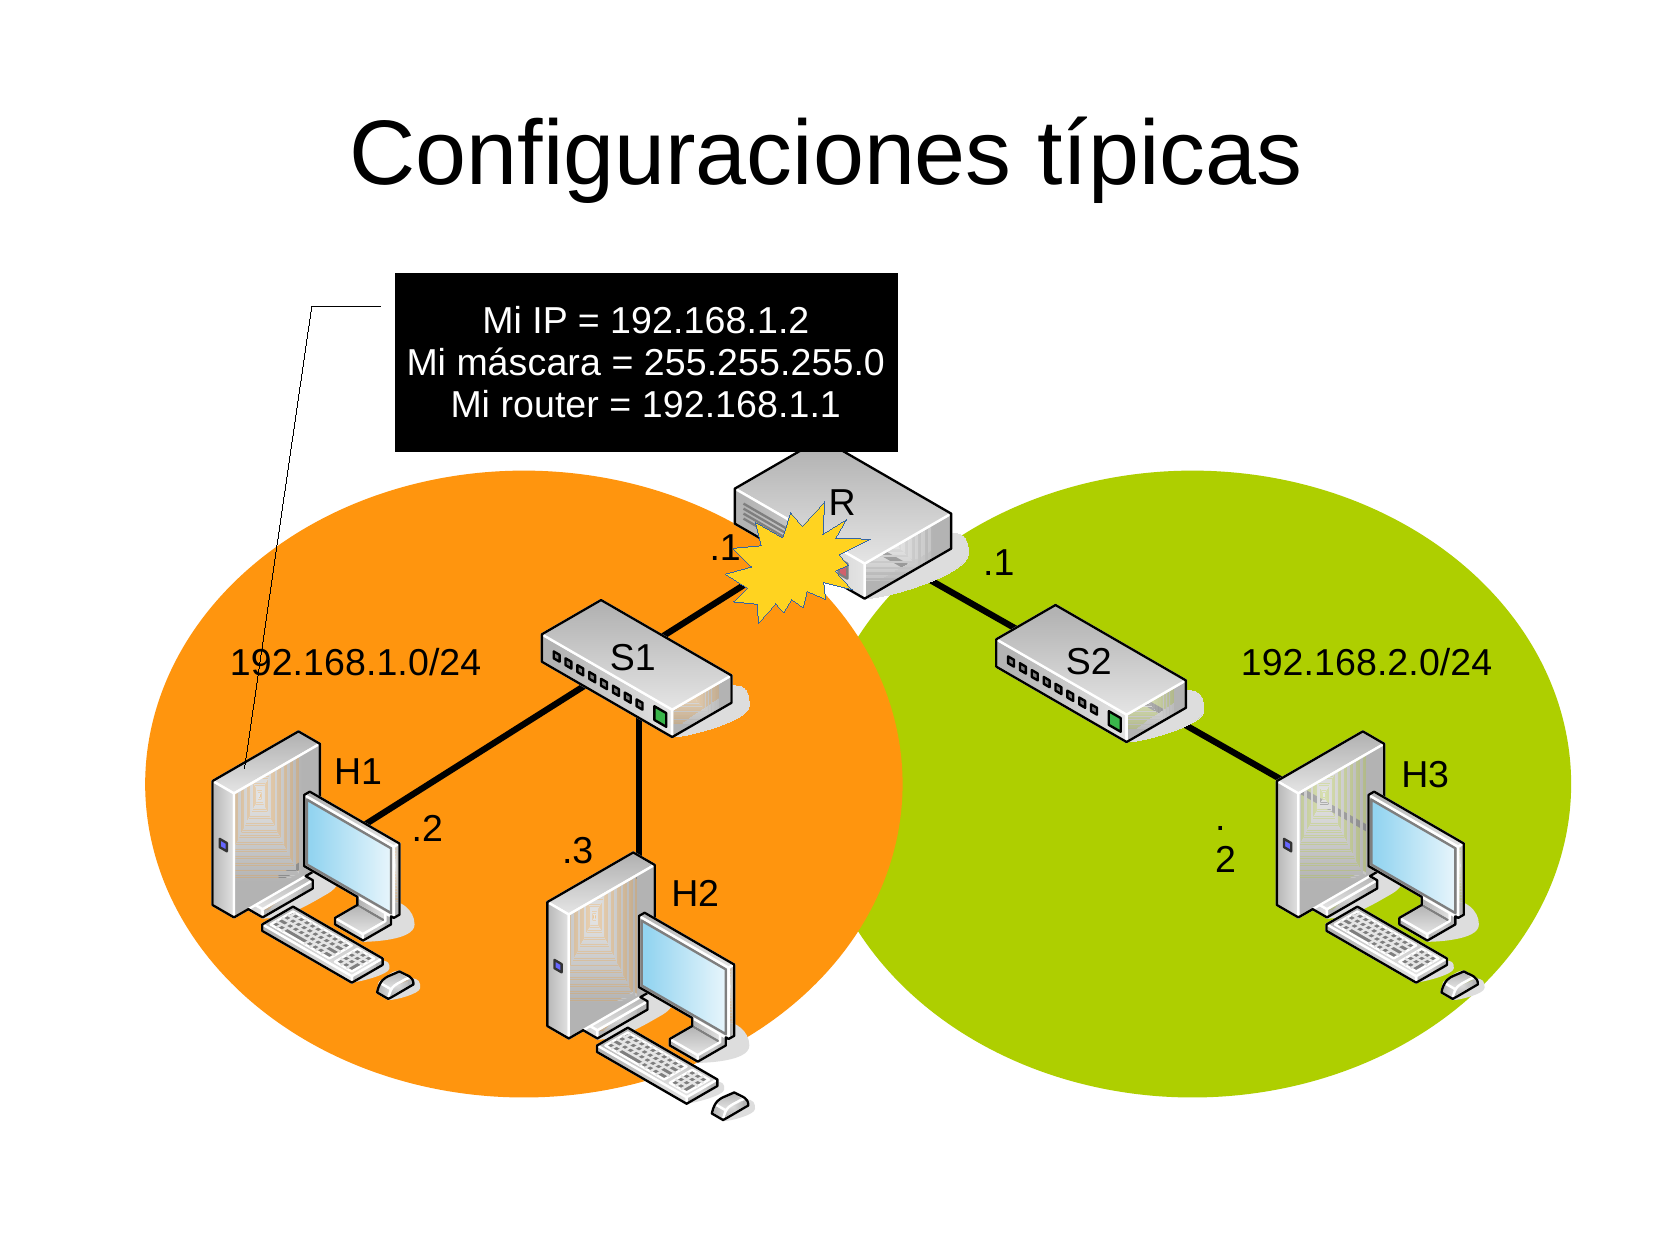

# Configuraciones típicas
Mi IP = 192.168.1.2
Mi máscara = 255.255.255.0
Mi router = 192.168.1.1
R
.1
.1
S1
S2
192.168.1.0/24
192.168.2.0/24
H1
H3
.2
.2
.3
H2